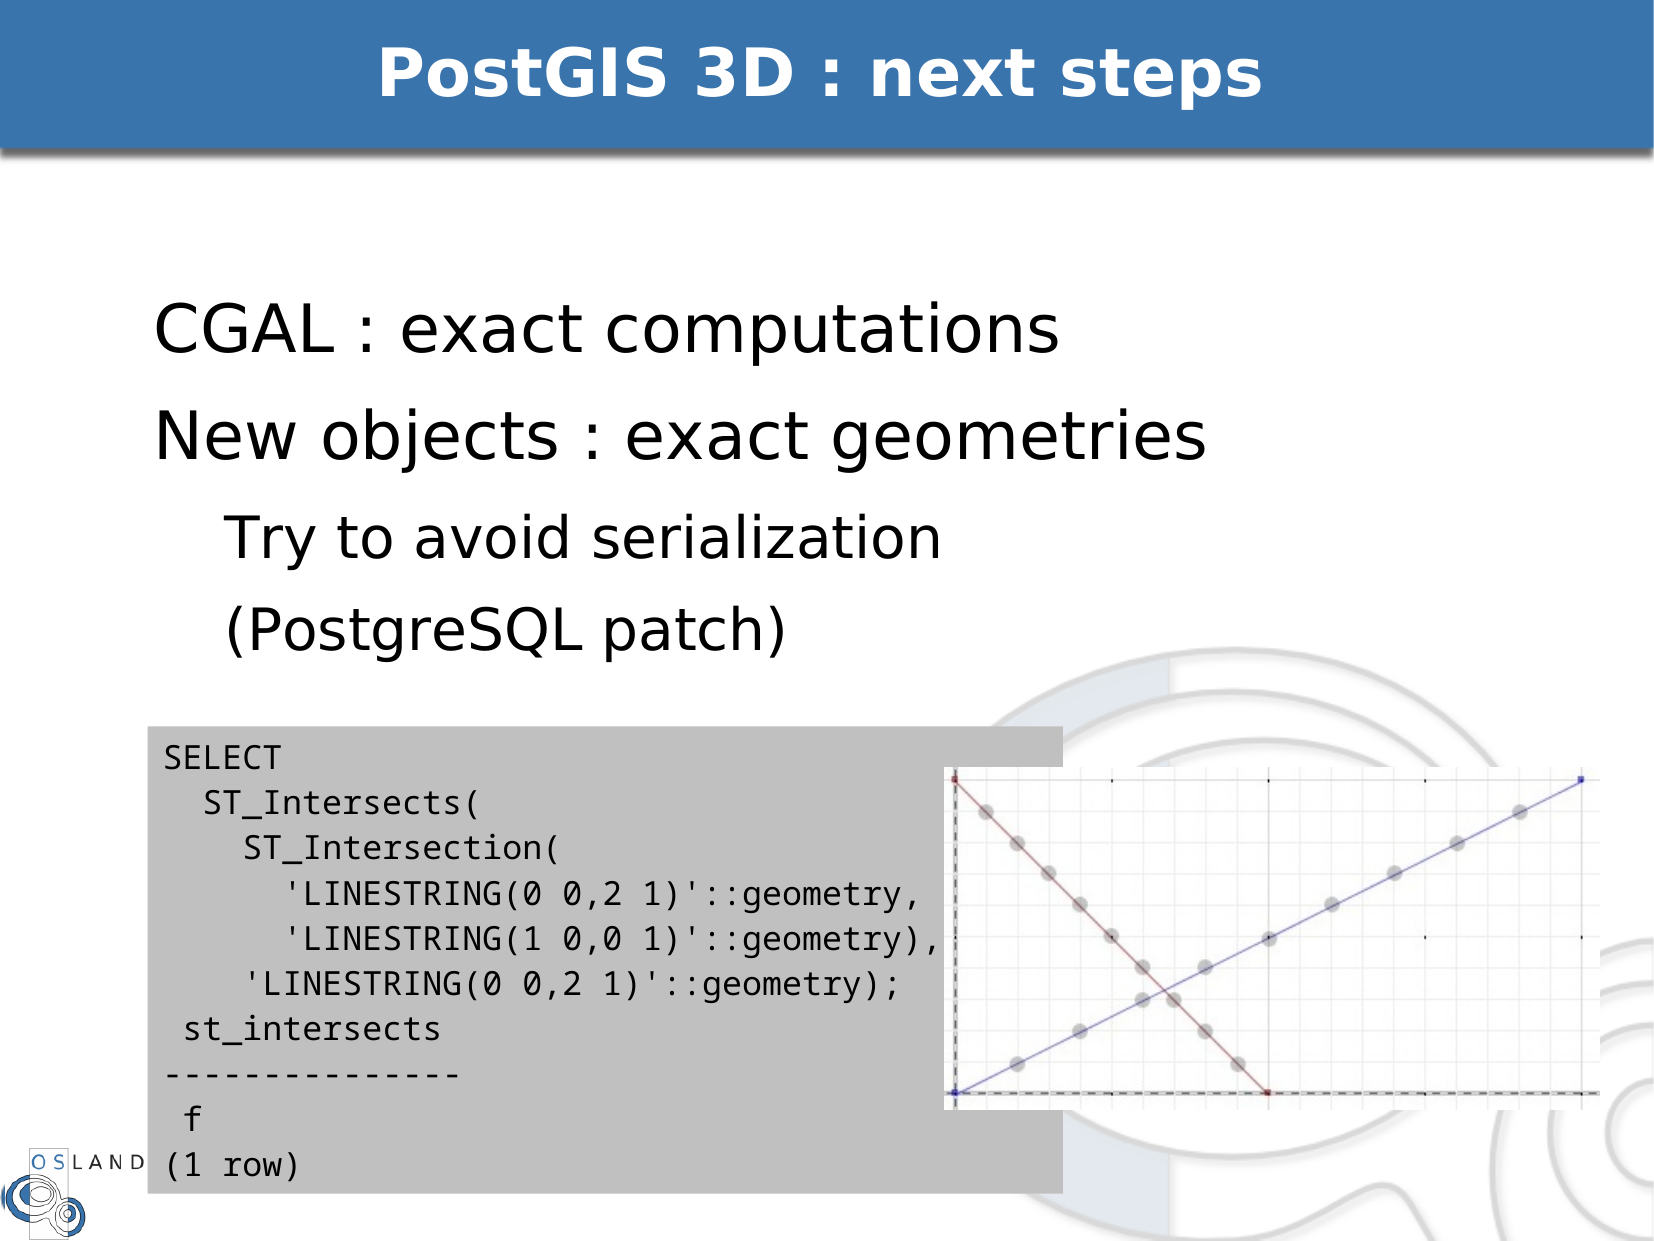

# PostGIS 3D : next steps
CGAL : exact computations
New objects : exact geometries
Try to avoid serialization
(PostgreSQL patch)
SELECT
 ST_Intersects(
 ST_Intersection(
 'LINESTRING(0 0,2 1)'::geometry,
 'LINESTRING(1 0,0 1)'::geometry),
 'LINESTRING(0 0,2 1)'::geometry);
 st_intersects
---------------
 f
(1 row)